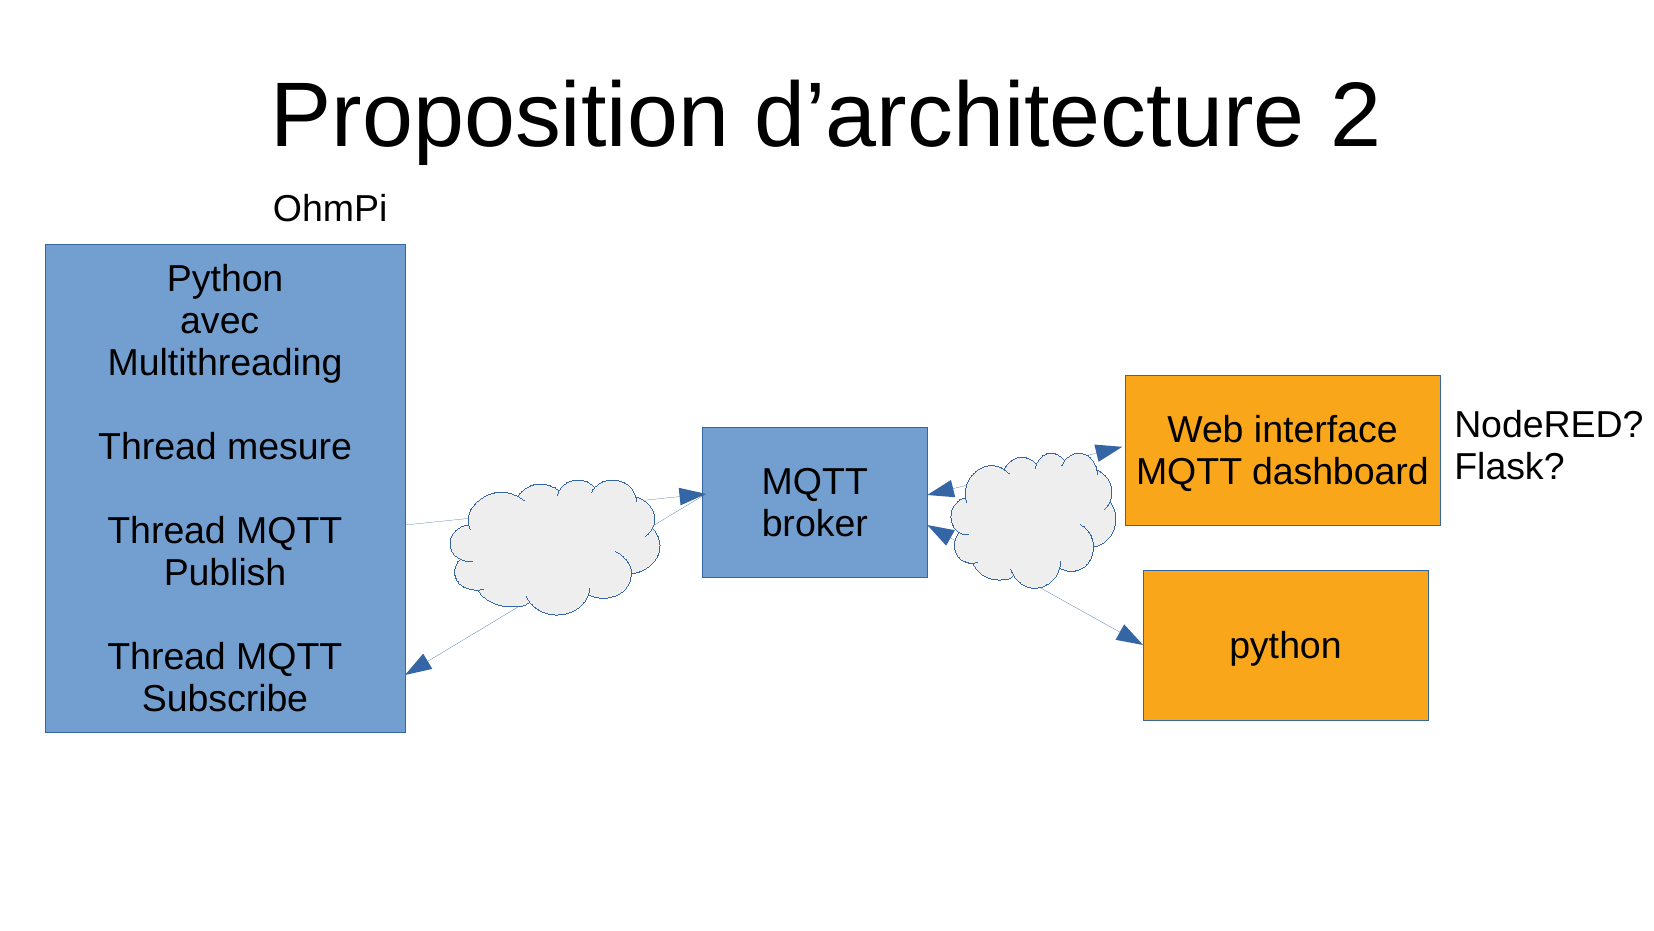

# Proposition d’architecture 2
OhmPi
Python
avec
Multithreading
Thread mesure
Thread MQTT
Publish
Thread MQTT
Subscribe
Web interface
MQTT dashboard
NodeRED?
Flask?
MQTT
broker
python